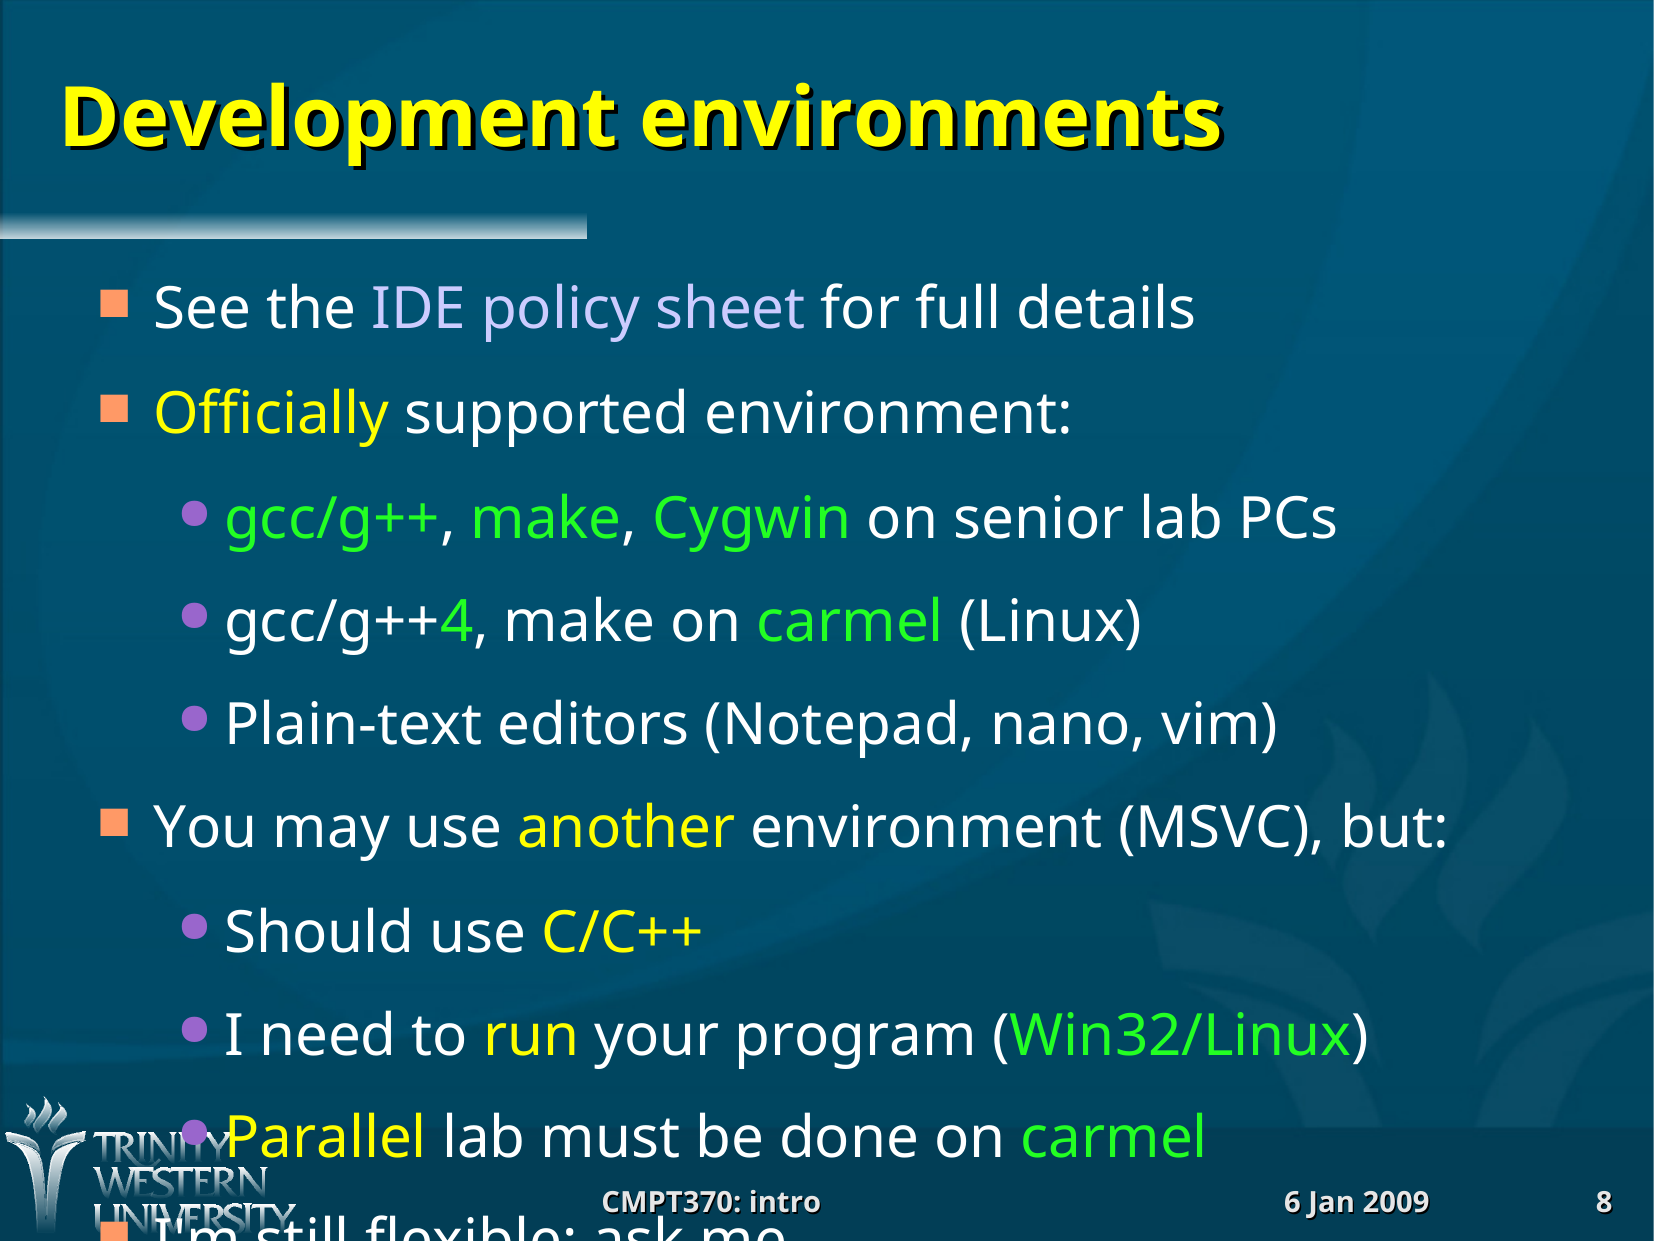

# Development environments
See the IDE policy sheet for full details
Officially supported environment:
gcc/g++, make, Cygwin on senior lab PCs
gcc/g++4, make on carmel (Linux)
Plain-text editors (Notepad, nano, vim)
You may use another environment (MSVC), but:
Should use C/C++
I need to run your program (Win32/Linux)
Parallel lab must be done on carmel
I'm still flexible; ask me
CMPT370: intro
6 Jan 2009
8